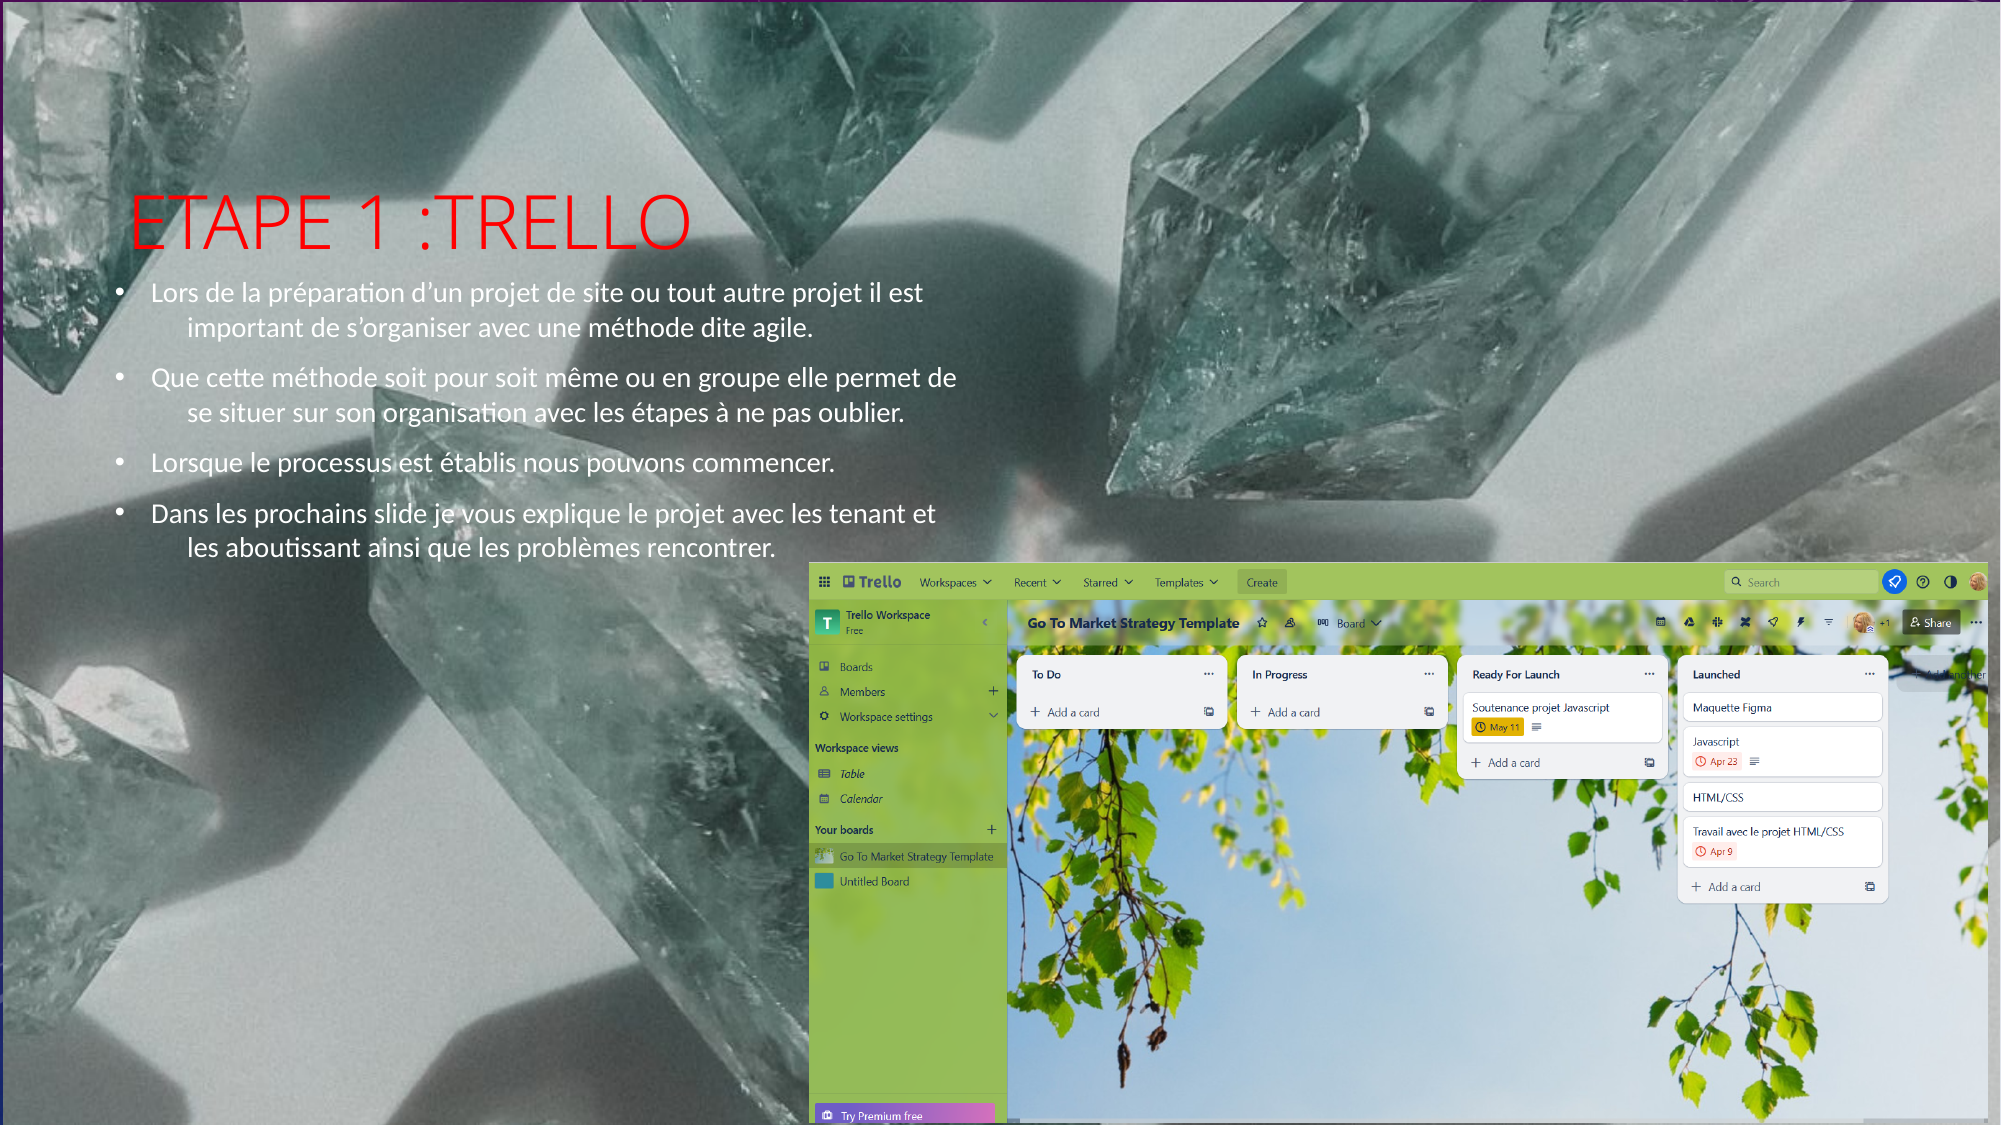

# Etape 1 :Trello
Lors de la préparation d’un projet de site ou tout autre projet il est important de s’organiser avec une méthode dite agile.
Que cette méthode soit pour soit même ou en groupe elle permet de se situer sur son organisation avec les étapes à ne pas oublier.
Lorsque le processus est établis nous pouvons commencer.
Dans les prochains slide je vous explique le projet avec les tenant et les aboutissant ainsi que les problèmes rencontrer.